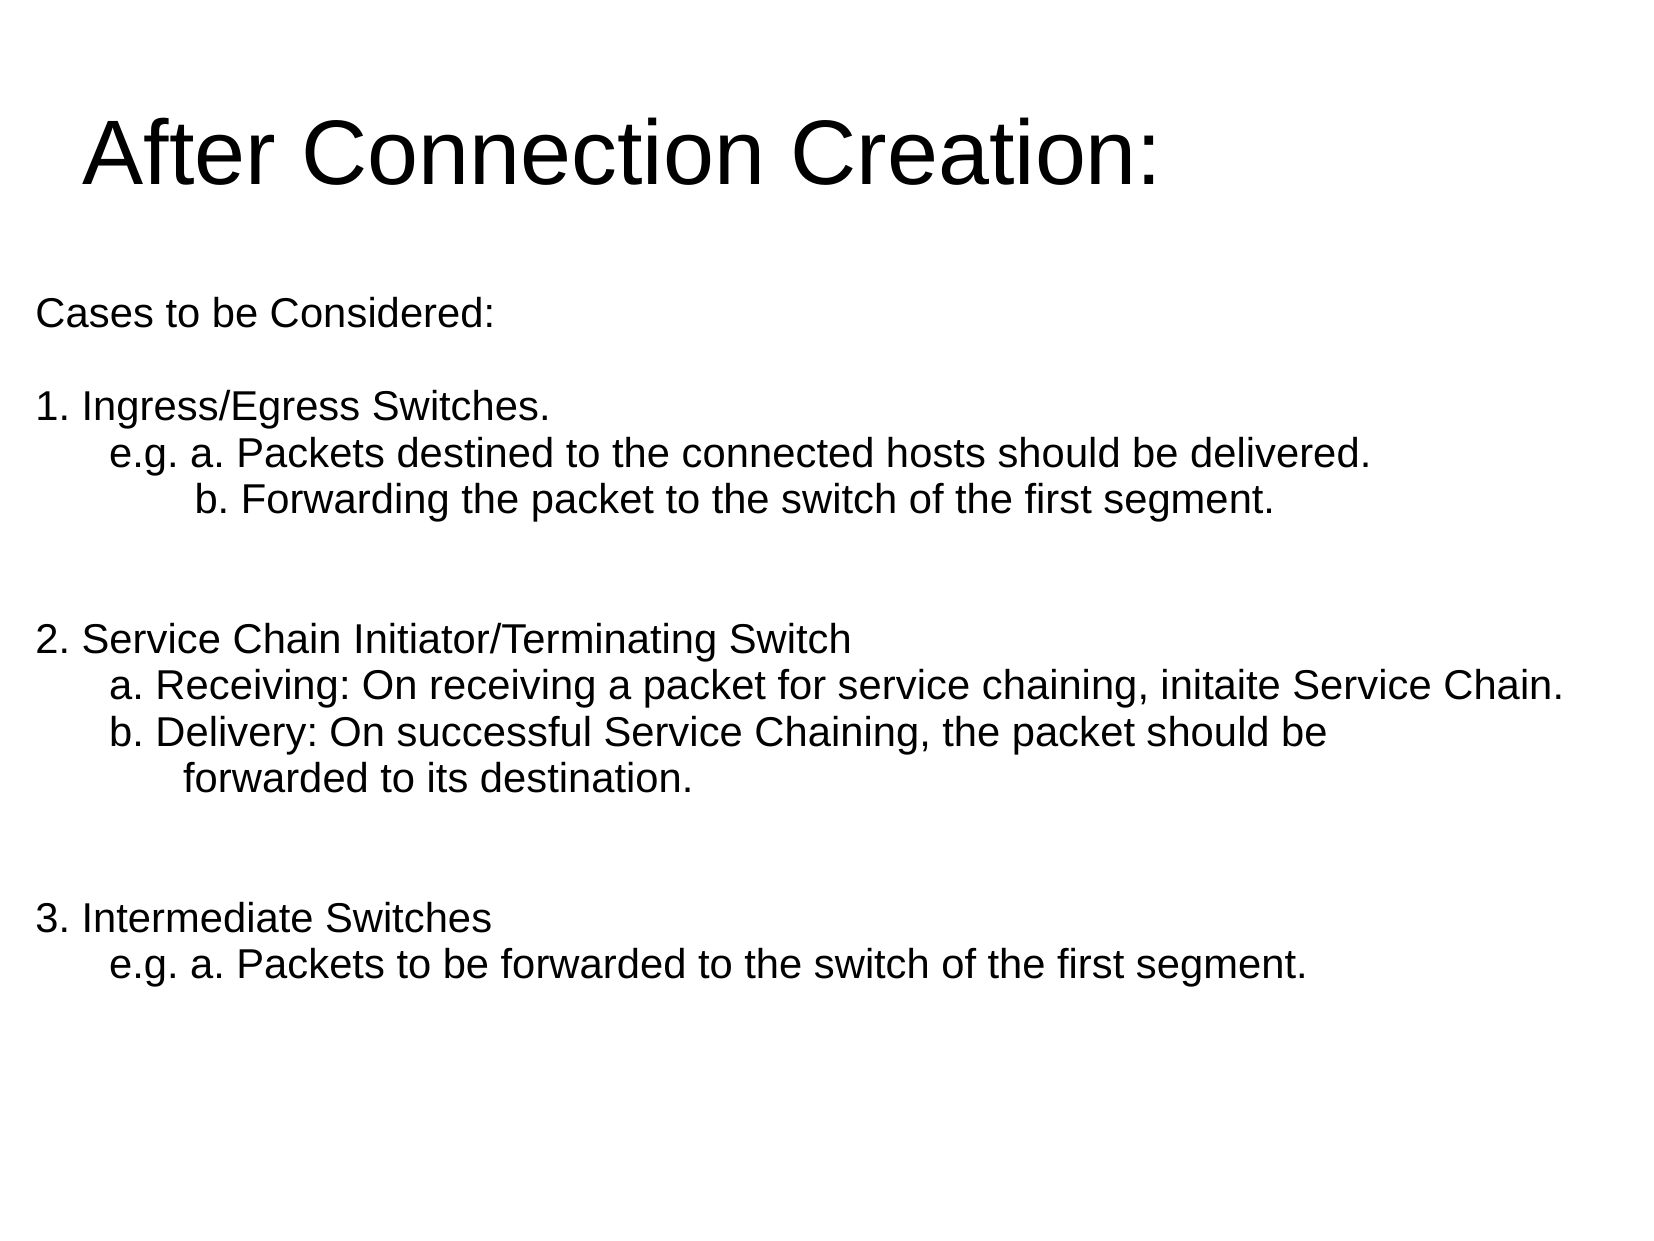

# After Connection Creation:
Cases to be Considered:
1. Ingress/Egress Switches.
	e.g. a. Packets destined to the connected hosts should be delivered.
		 b. Forwarding the packet to the switch of the first segment.
2. Service Chain Initiator/Terminating Switch
	a. Receiving: On receiving a packet for service chaining, initaite Service Chain.
	b. Delivery: On successful Service Chaining, the packet should be 						forwarded to its destination.
3. Intermediate Switches
	e.g. a. Packets to be forwarded to the switch of the first segment.